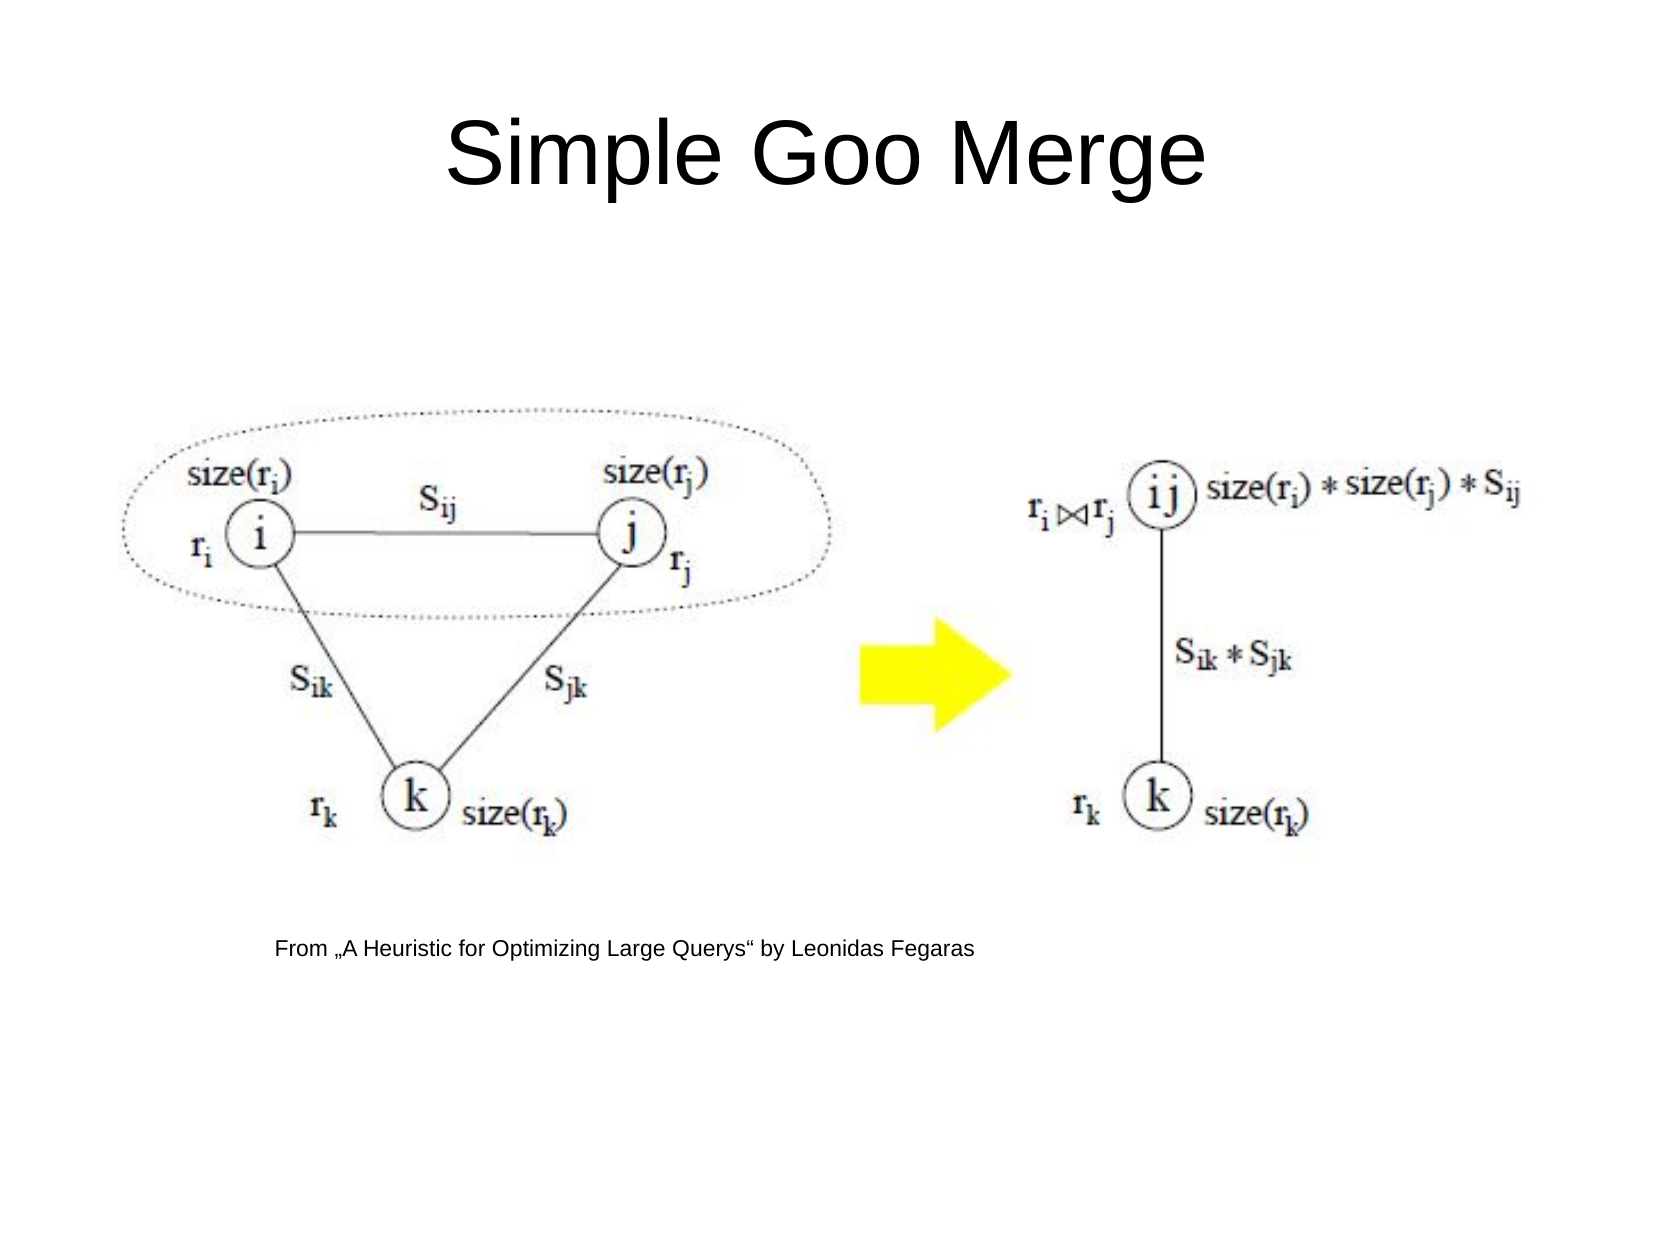

# Simple Goo Merge
From „A Heuristic for Optimizing Large Querys“ by Leonidas Fegaras